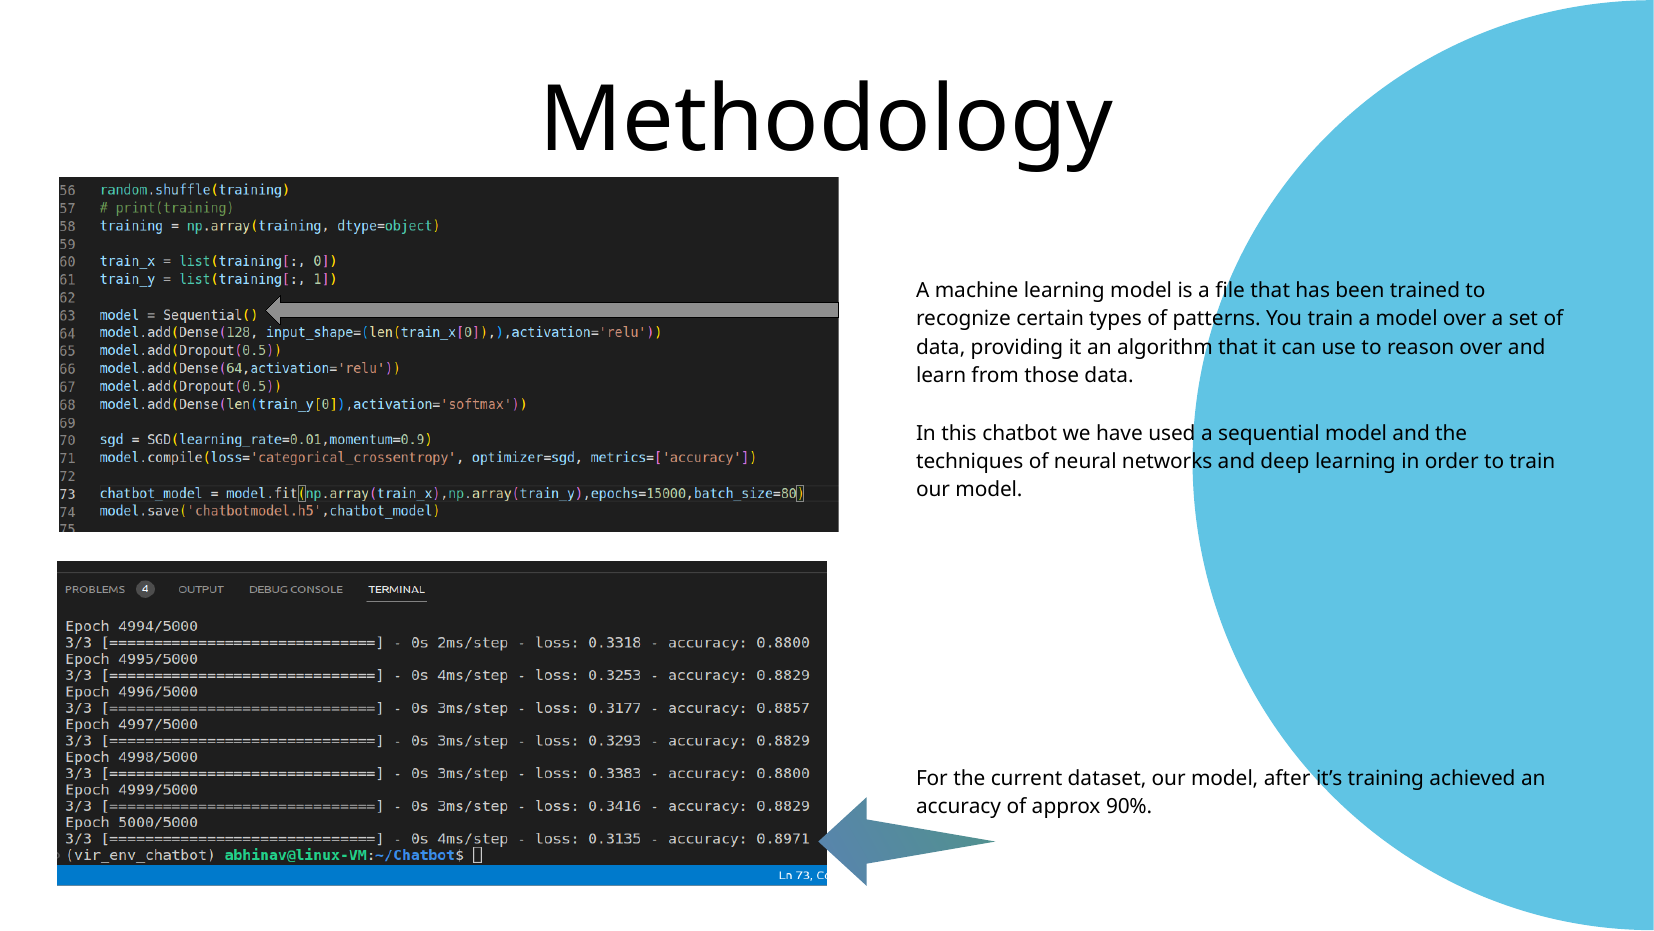

# Methodology
A machine learning model is a file that has been trained to recognize certain types of patterns. You train a model over a set of data, providing it an algorithm that it can use to reason over and learn from those data.
In this chatbot we have used a sequential model and the techniques of neural networks and deep learning in order to train our model.
For the current dataset, our model, after it’s training achieved an accuracy of approx 90%.